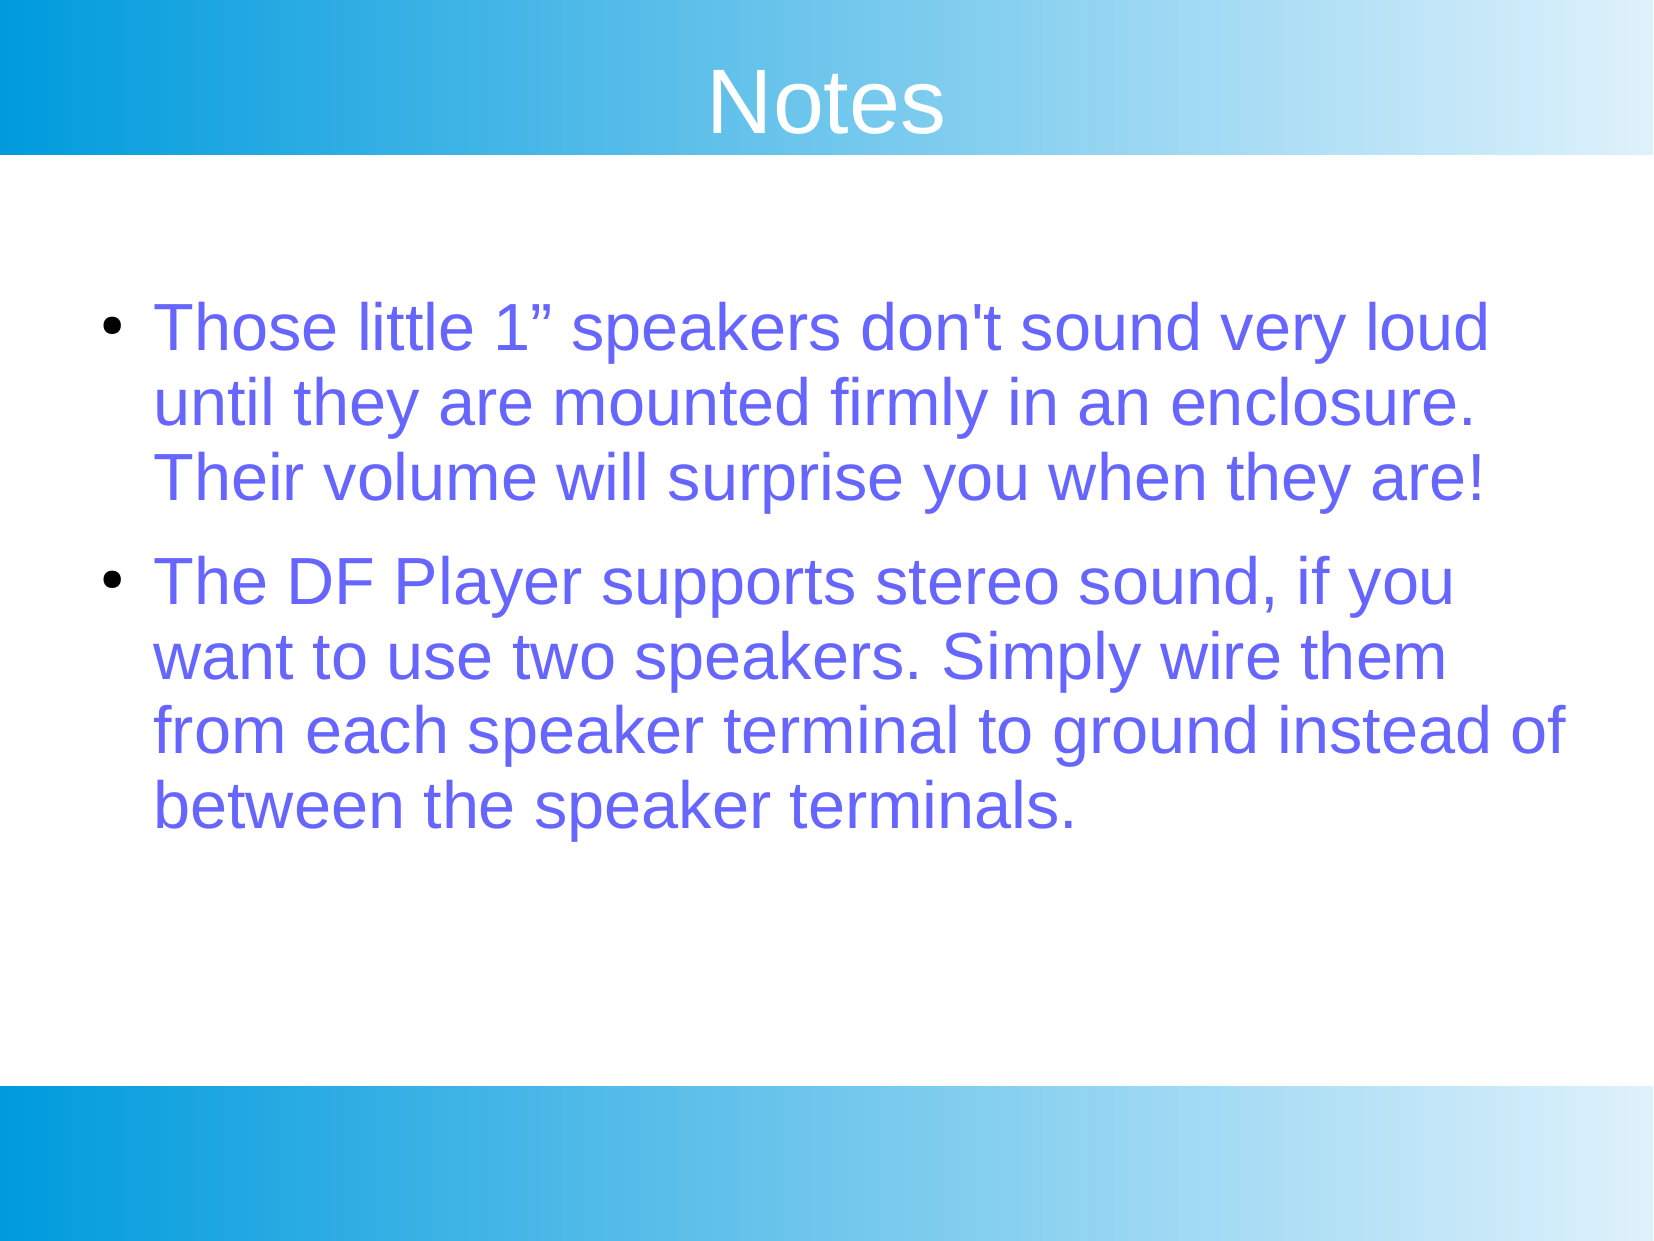

# Notes
Those little 1” speakers don't sound very loud until they are mounted firmly in an enclosure. Their volume will surprise you when they are!
The DF Player supports stereo sound, if you want to use two speakers. Simply wire them from each speaker terminal to ground instead of between the speaker terminals.